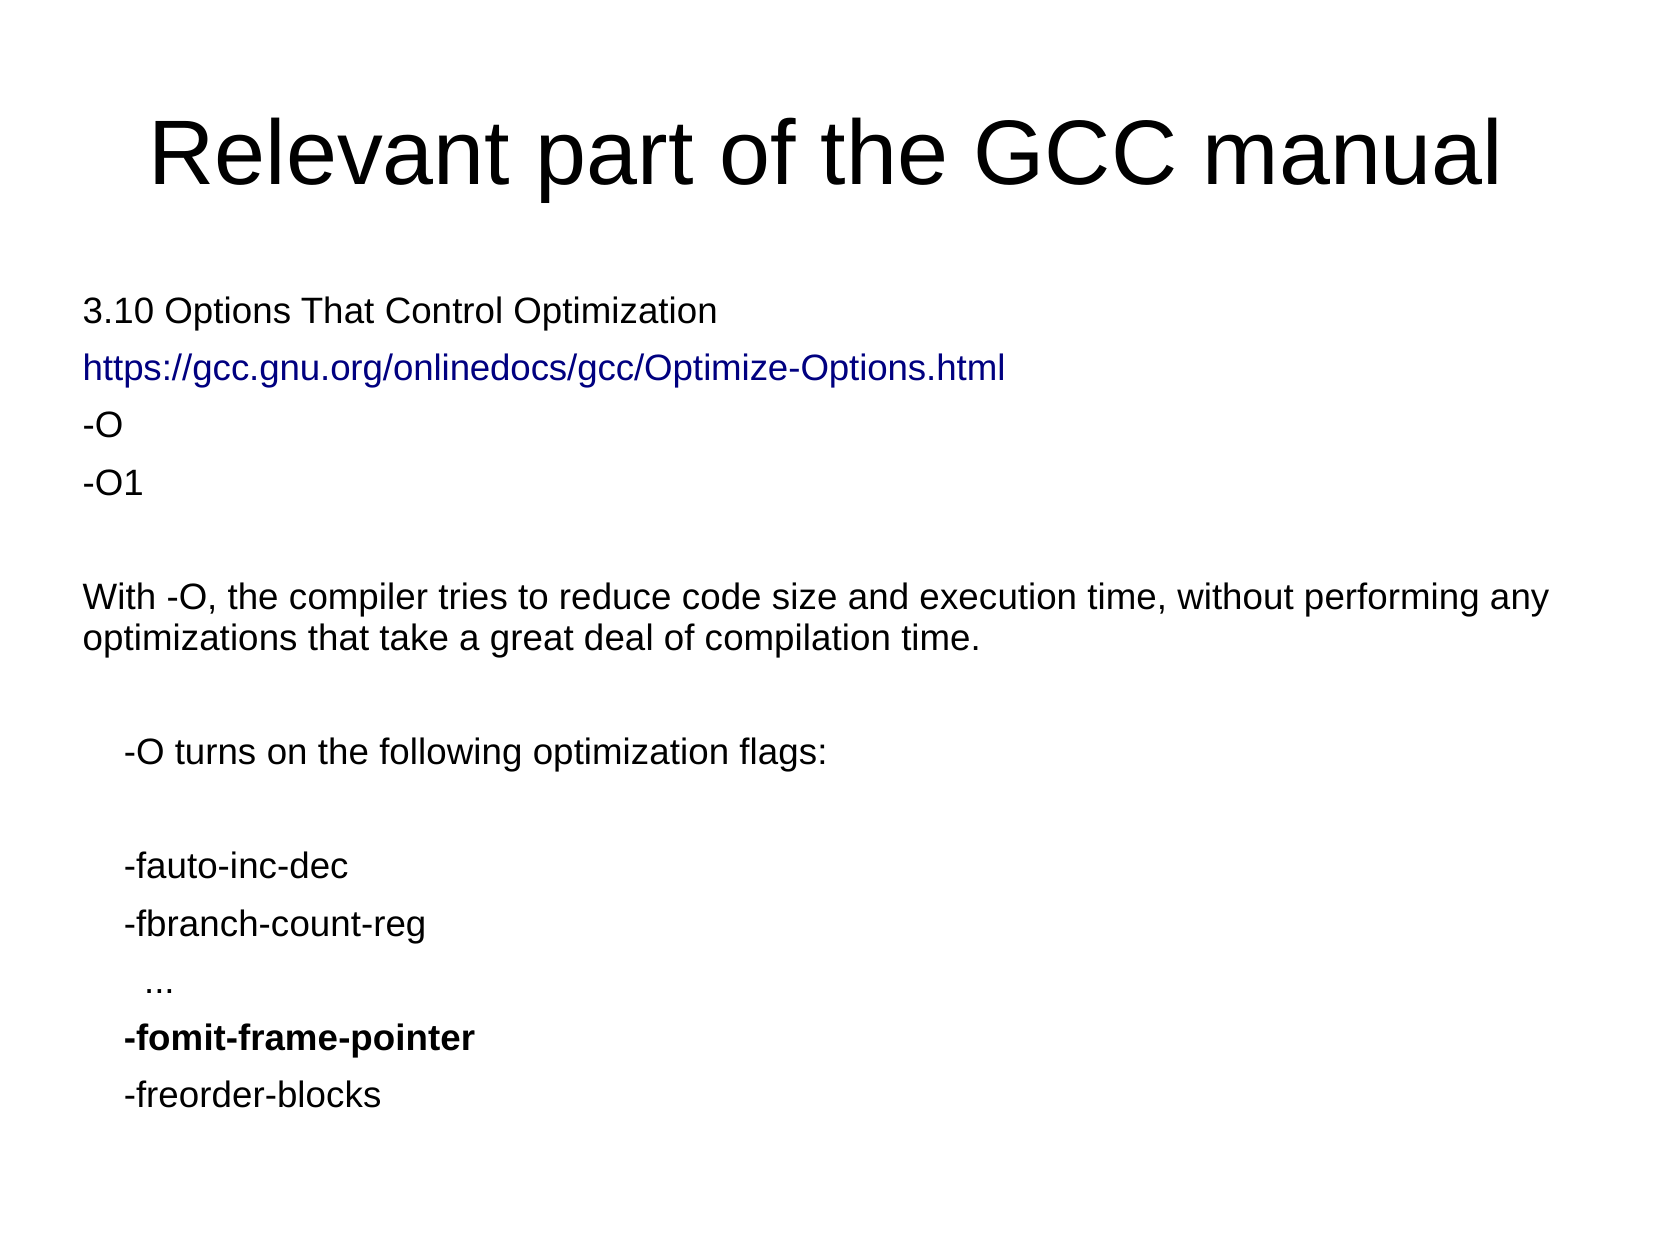

# Relevant part of the GCC manual
3.10 Options That Control Optimization
https://gcc.gnu.org/onlinedocs/gcc/Optimize-Options.html
-O
-O1
With -O, the compiler tries to reduce code size and execution time, without performing any optimizations that take a great deal of compilation time.
 -O turns on the following optimization flags:
 -fauto-inc-dec
 -fbranch-count-reg
 ...
 -fomit-frame-pointer
 -freorder-blocks